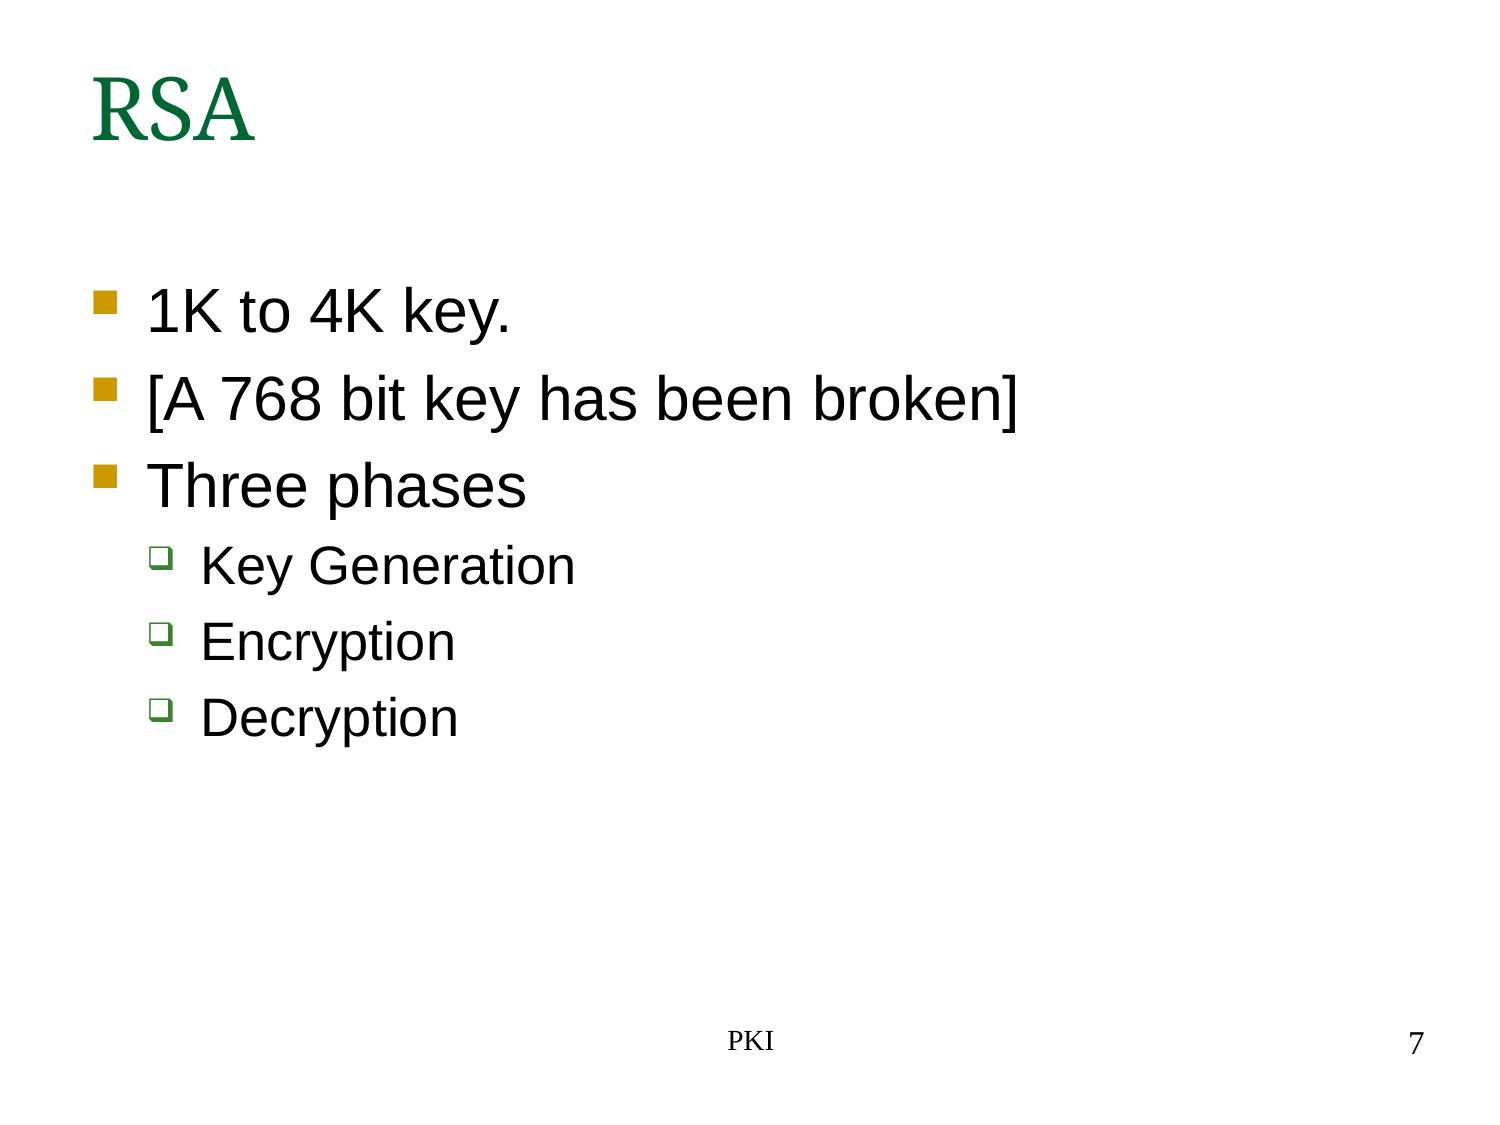

# RSA
1K to 4K key.
[A 768 bit key has been broken]
Three phases
Key Generation
Encryption
Decryption
PKI
7